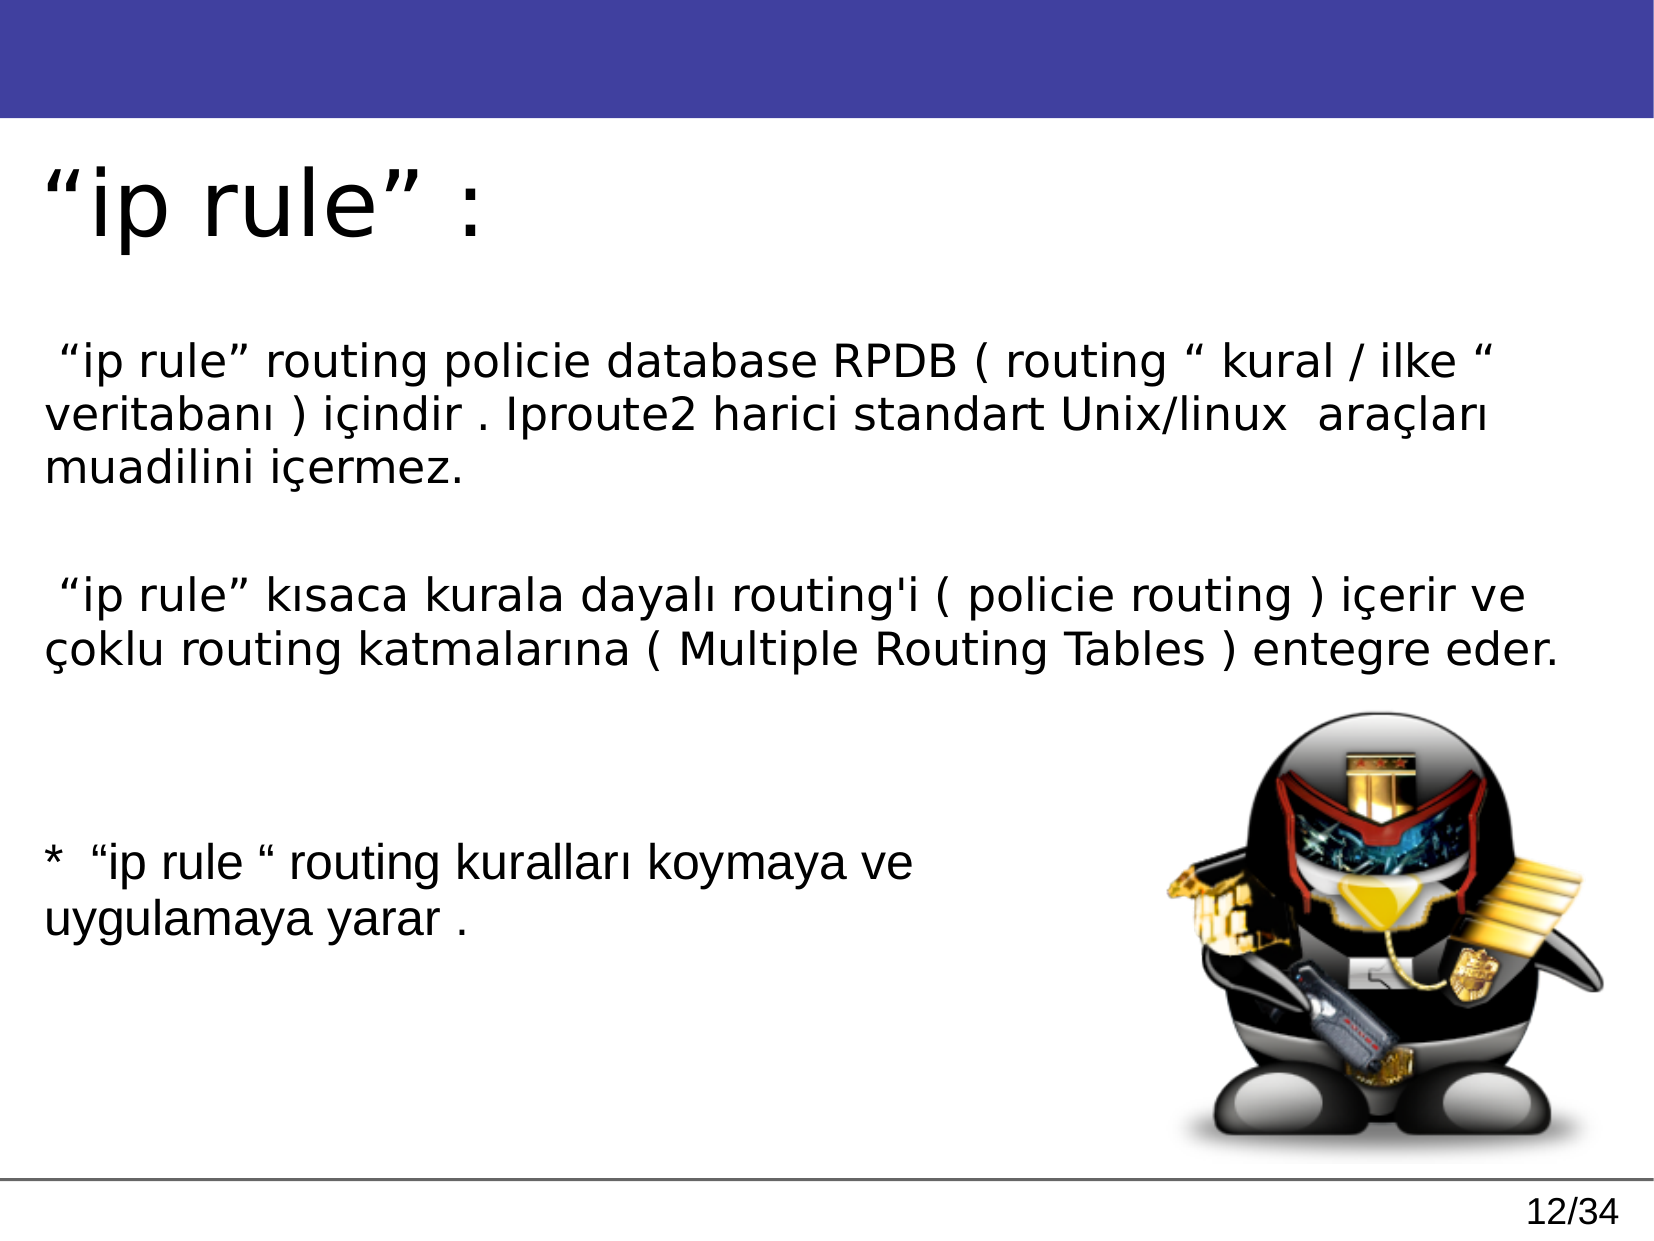

“ip rule” :
 “ip rule” routing policie database RPDB ( routing “ kural / ilke “ veritabanı ) içindir . Iproute2 harici standart Unix/linux araçları muadilini içermez.
 “ip rule” kısaca kurala dayalı routing'i ( policie routing ) içerir ve çoklu routing katmalarına ( Multiple Routing Tables ) entegre eder.
* “ip rule “ routing kuralları koymaya ve uygulamaya yarar .